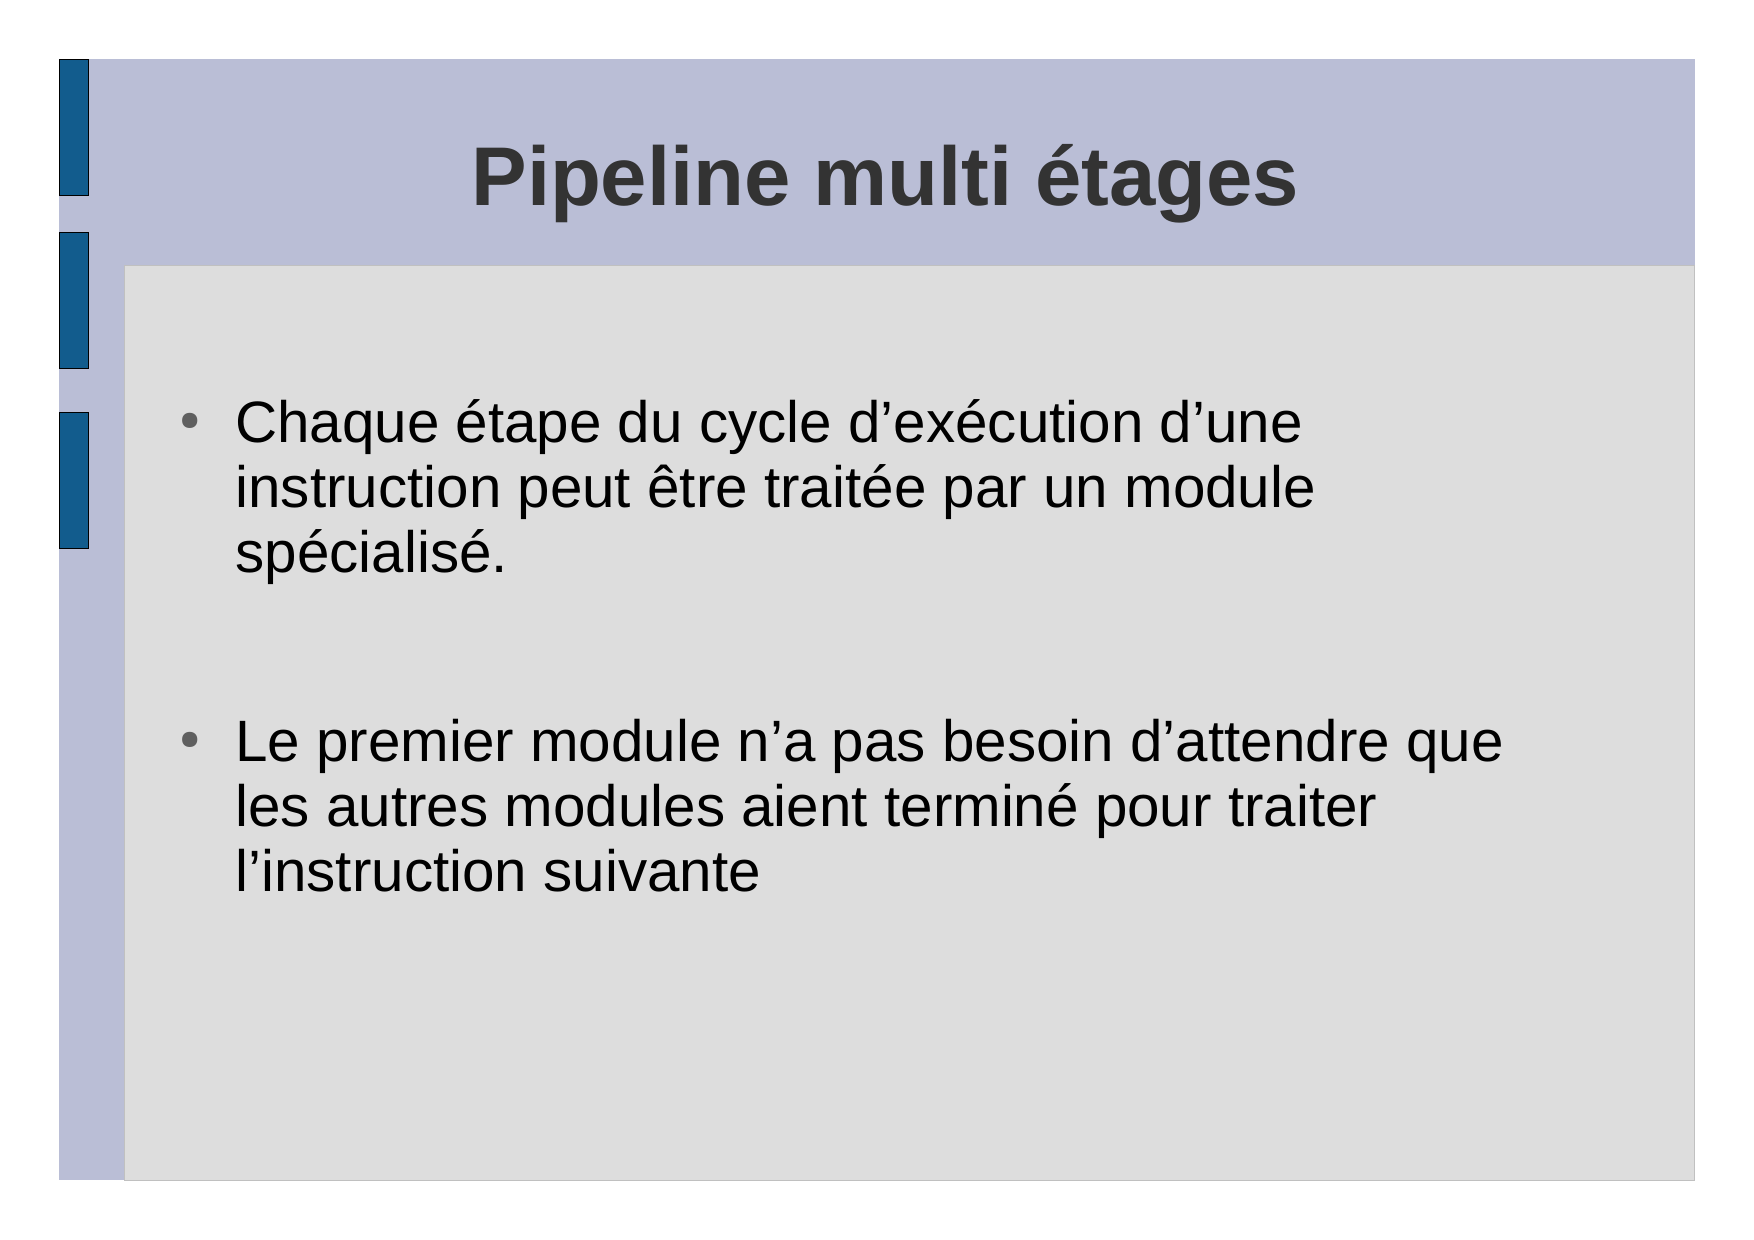

# Pipeline multi étages
Chaque étape du cycle d’exécution d’une instruction peut être traitée par un module spécialisé.
Le premier module n’a pas besoin d’attendre que les autres modules aient terminé pour traiter l’instruction suivante